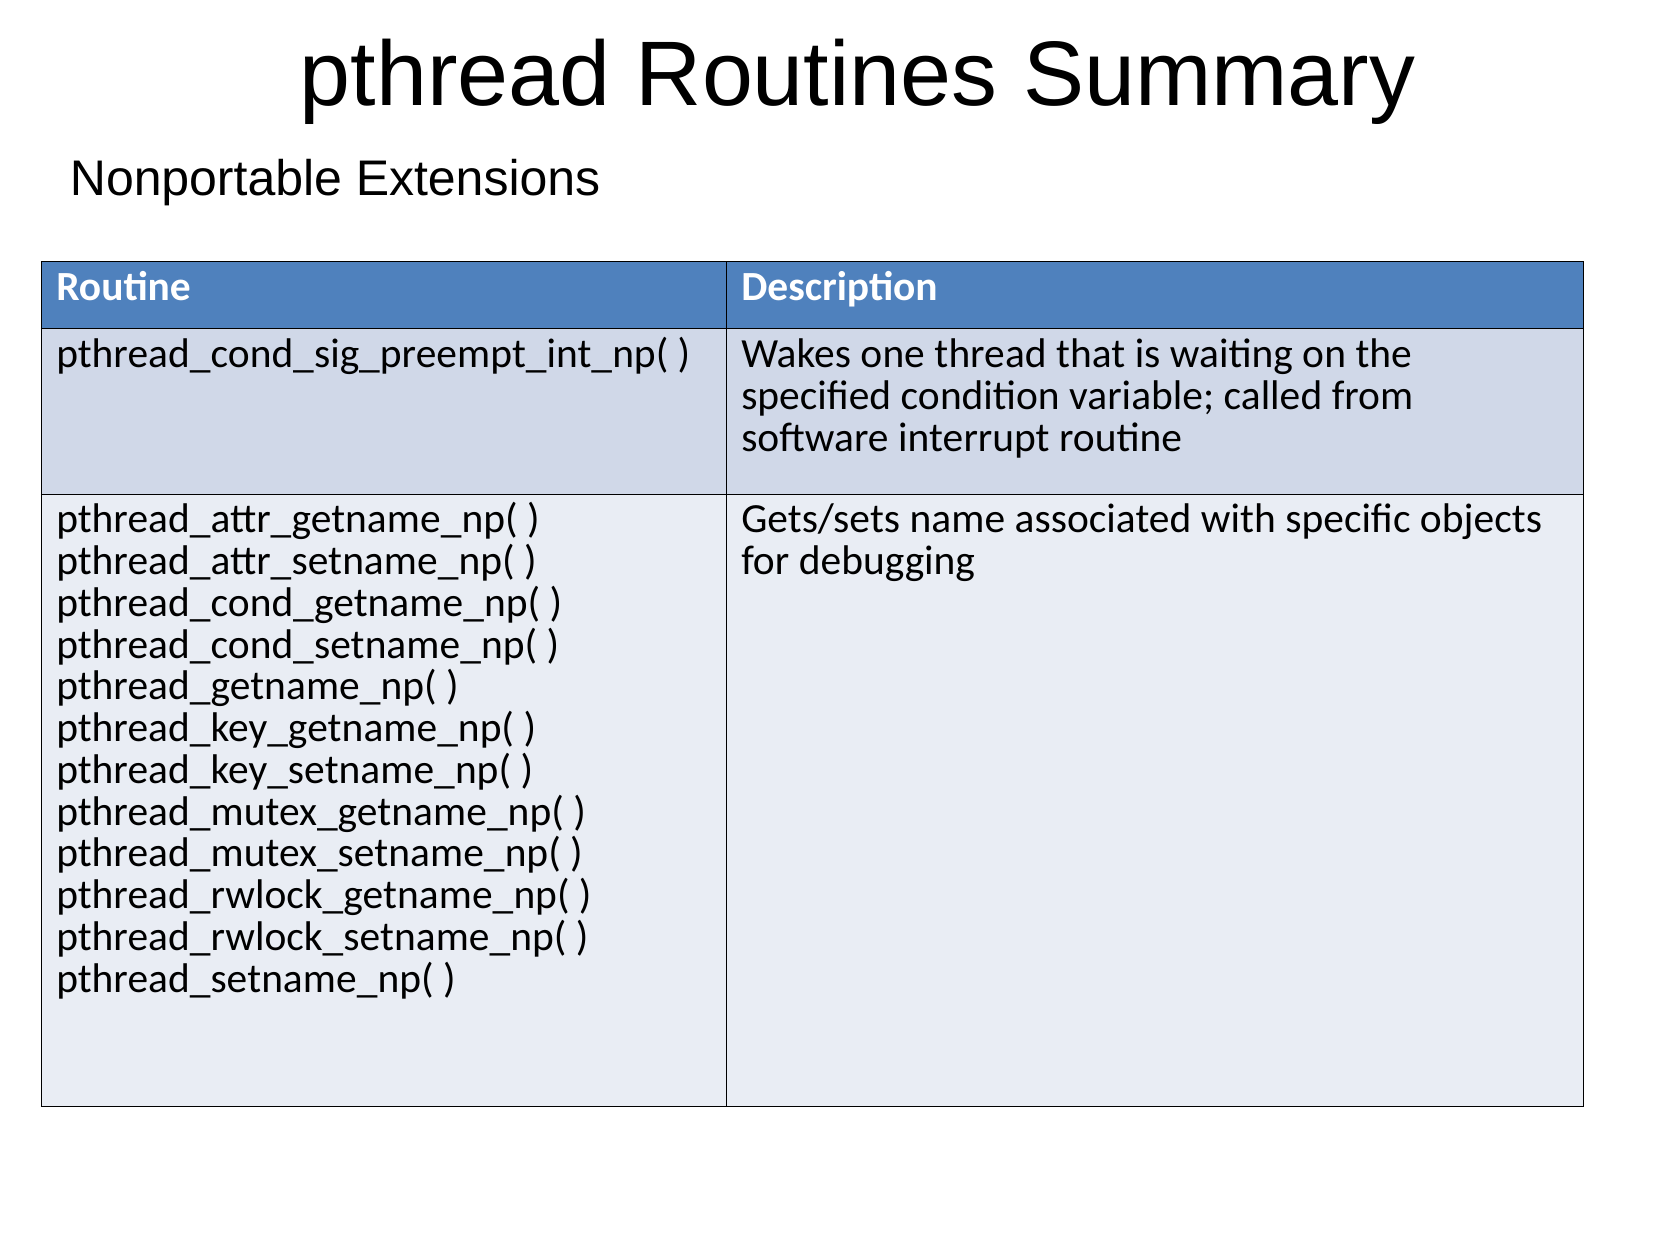

# pthread Routines Summary
Nonportable Extensions
| Routine | Description |
| --- | --- |
| pthread\_cond\_sig\_preempt\_int\_np( ) | Wakes one thread that is waiting on the specified condition variable; called from software interrupt routine |
| pthread\_attr\_getname\_np( ) pthread\_attr\_setname\_np( ) pthread\_cond\_getname\_np( ) pthread\_cond\_setname\_np( ) pthread\_getname\_np( ) pthread\_key\_getname\_np( ) pthread\_key\_setname\_np( ) pthread\_mutex\_getname\_np( ) pthread\_mutex\_setname\_np( ) pthread\_rwlock\_getname\_np( ) pthread\_rwlock\_setname\_np( ) pthread\_setname\_np( ) | Gets/sets name associated with specific objects for debugging |